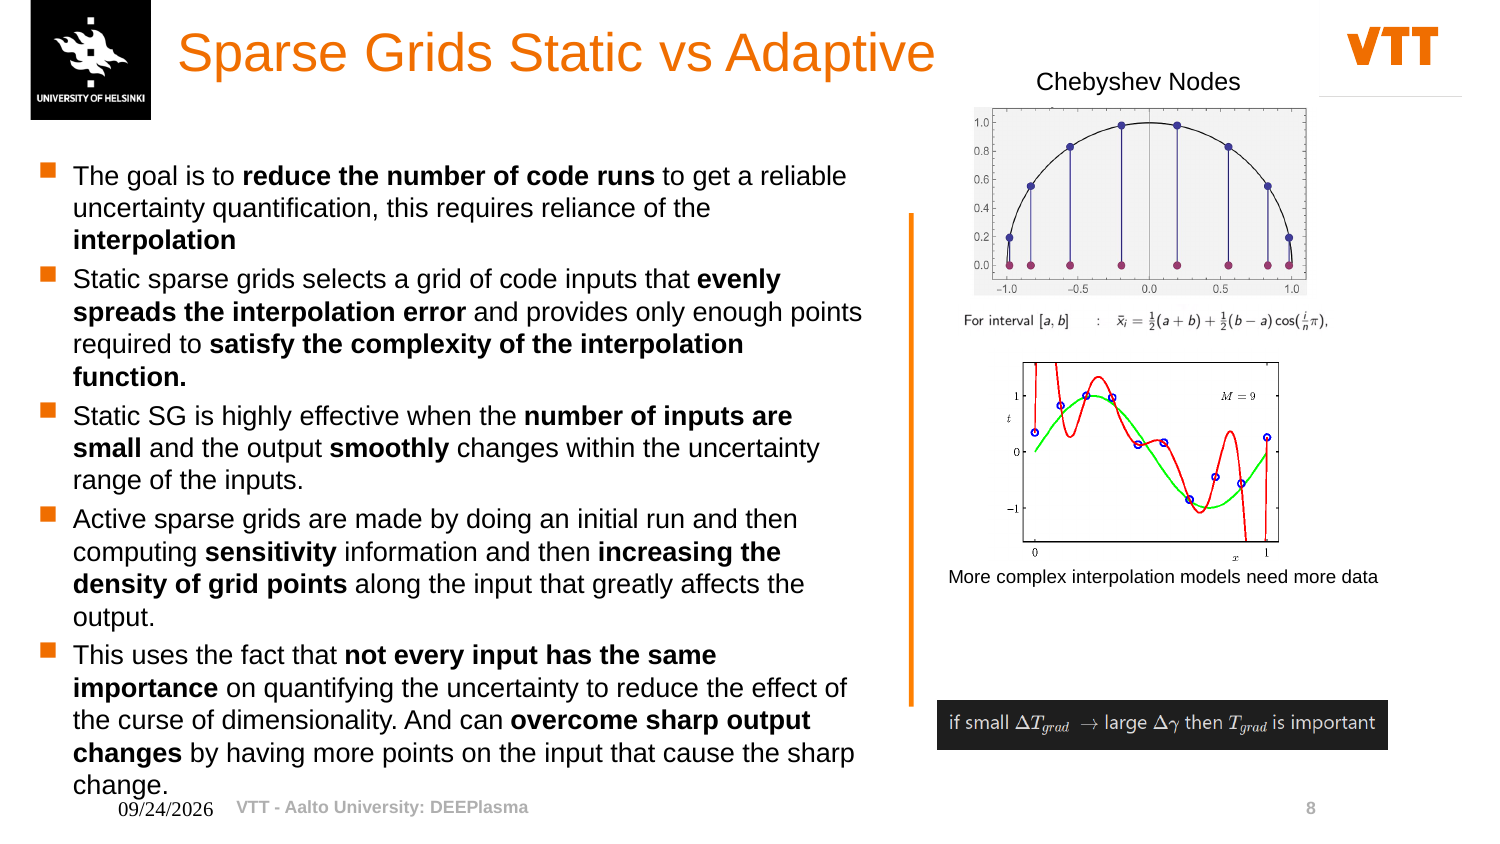

Sparse Grids Static vs Adaptive
Chebyshev Nodes
# The goal is to reduce the number of code runs to get a reliable uncertainty quantification, this requires reliance of the interpolation
Static sparse grids selects a grid of code inputs that evenly spreads the interpolation error and provides only enough points required to satisfy the complexity of the interpolation function.
Static SG is highly effective when the number of inputs are small and the output smoothly changes within the uncertainty range of the inputs.
Active sparse grids are made by doing an initial run and then computing sensitivity information and then increasing the density of grid points along the input that greatly affects the output.
This uses the fact that not every input has the same importance on quantifying the uncertainty to reduce the effect of the curse of dimensionality. And can overcome sharp output changes by having more points on the input that cause the sharp change.
More complex interpolation models need more data
VTT - Aalto University: DEEPlasma
8